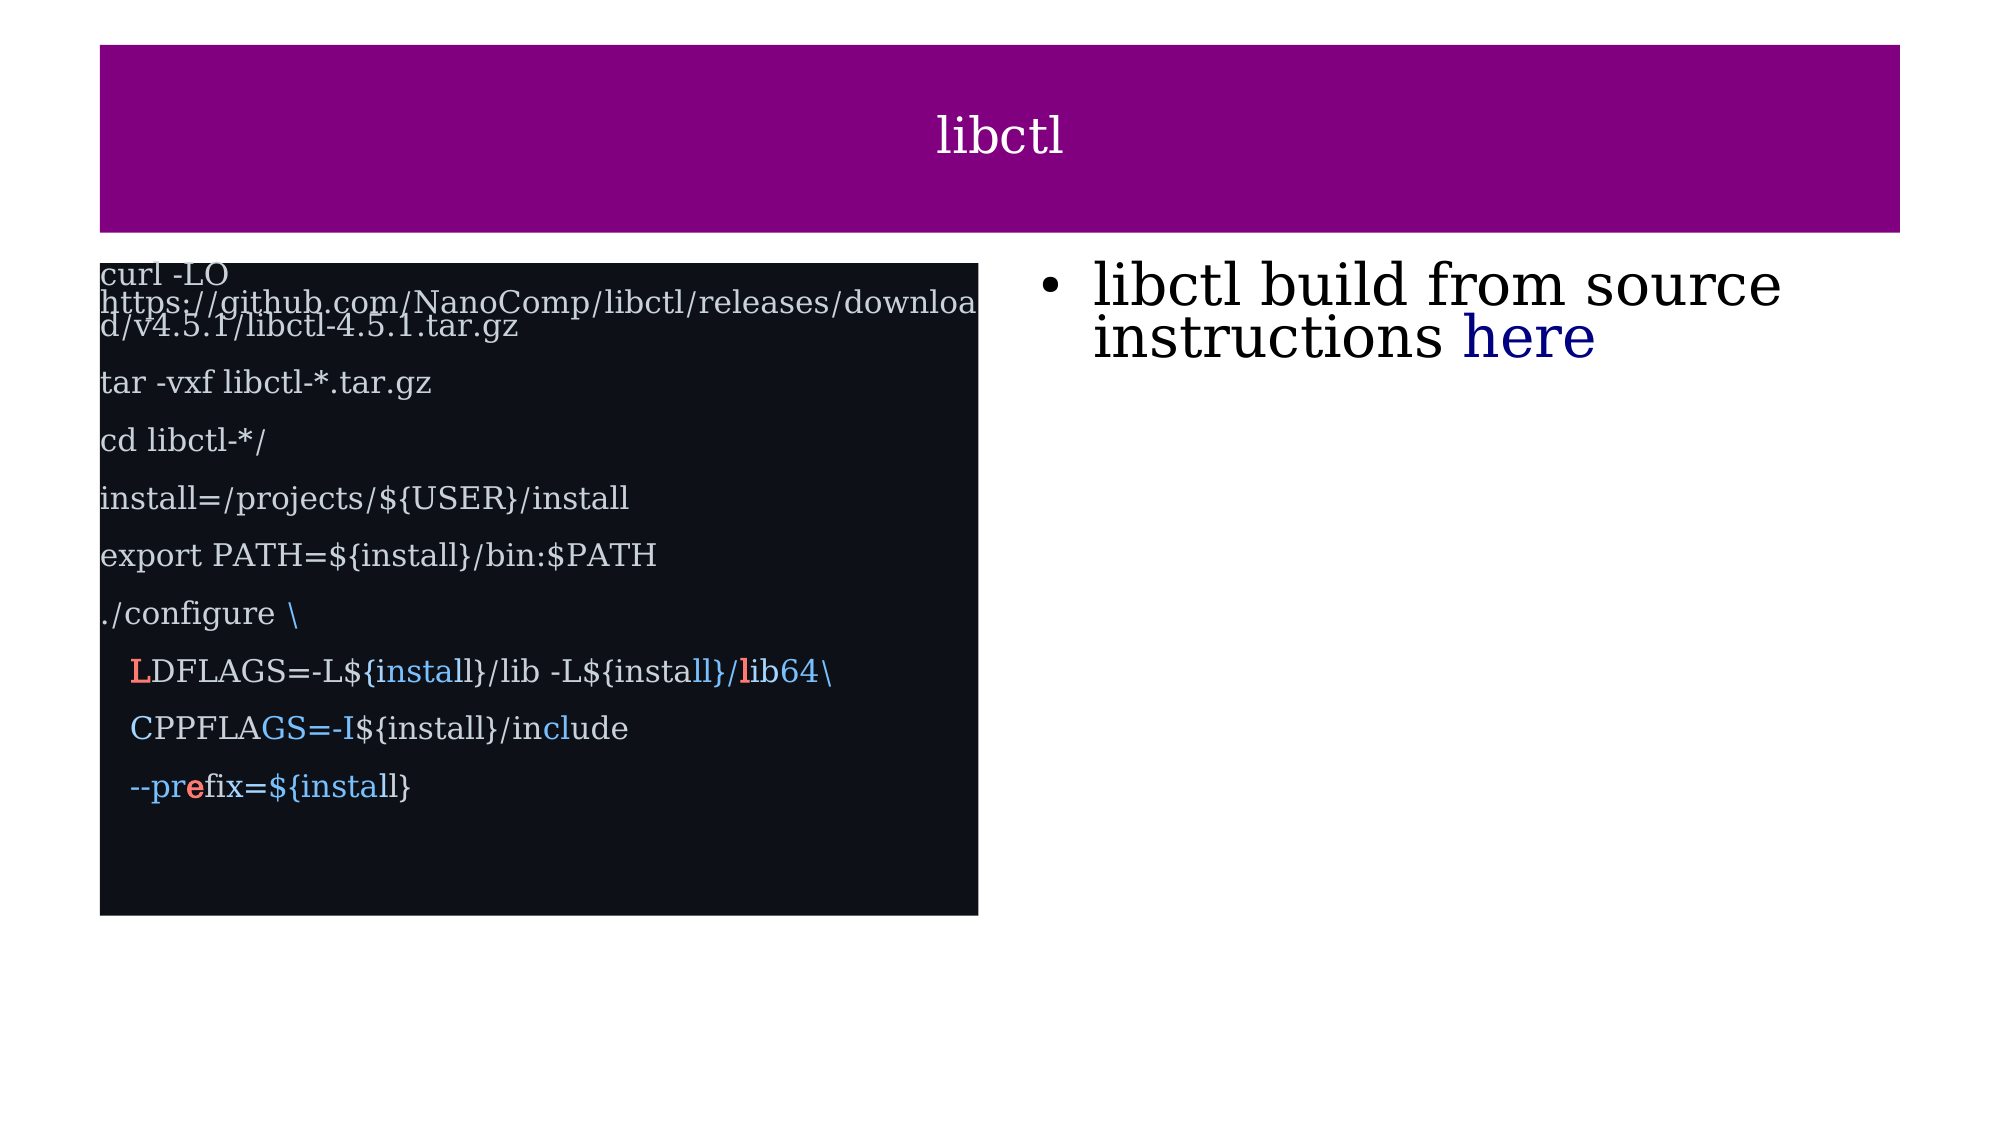

# libctl
curl -LO https://github.com/NanoComp/libctl/releases/download/v4.5.1/libctl-4.5.1.tar.gz
tar -vxf libctl-*.tar.gz
cd libctl-*/
install=/projects/${USER}/install
export PATH=${install}/bin:$PATH
./configure \
 LDFLAGS=-L${install}/lib -L${install}/lib64\
 CPPFLAGS=-I${install}/include
 --prefix=${install}
libctl build from source instructions here